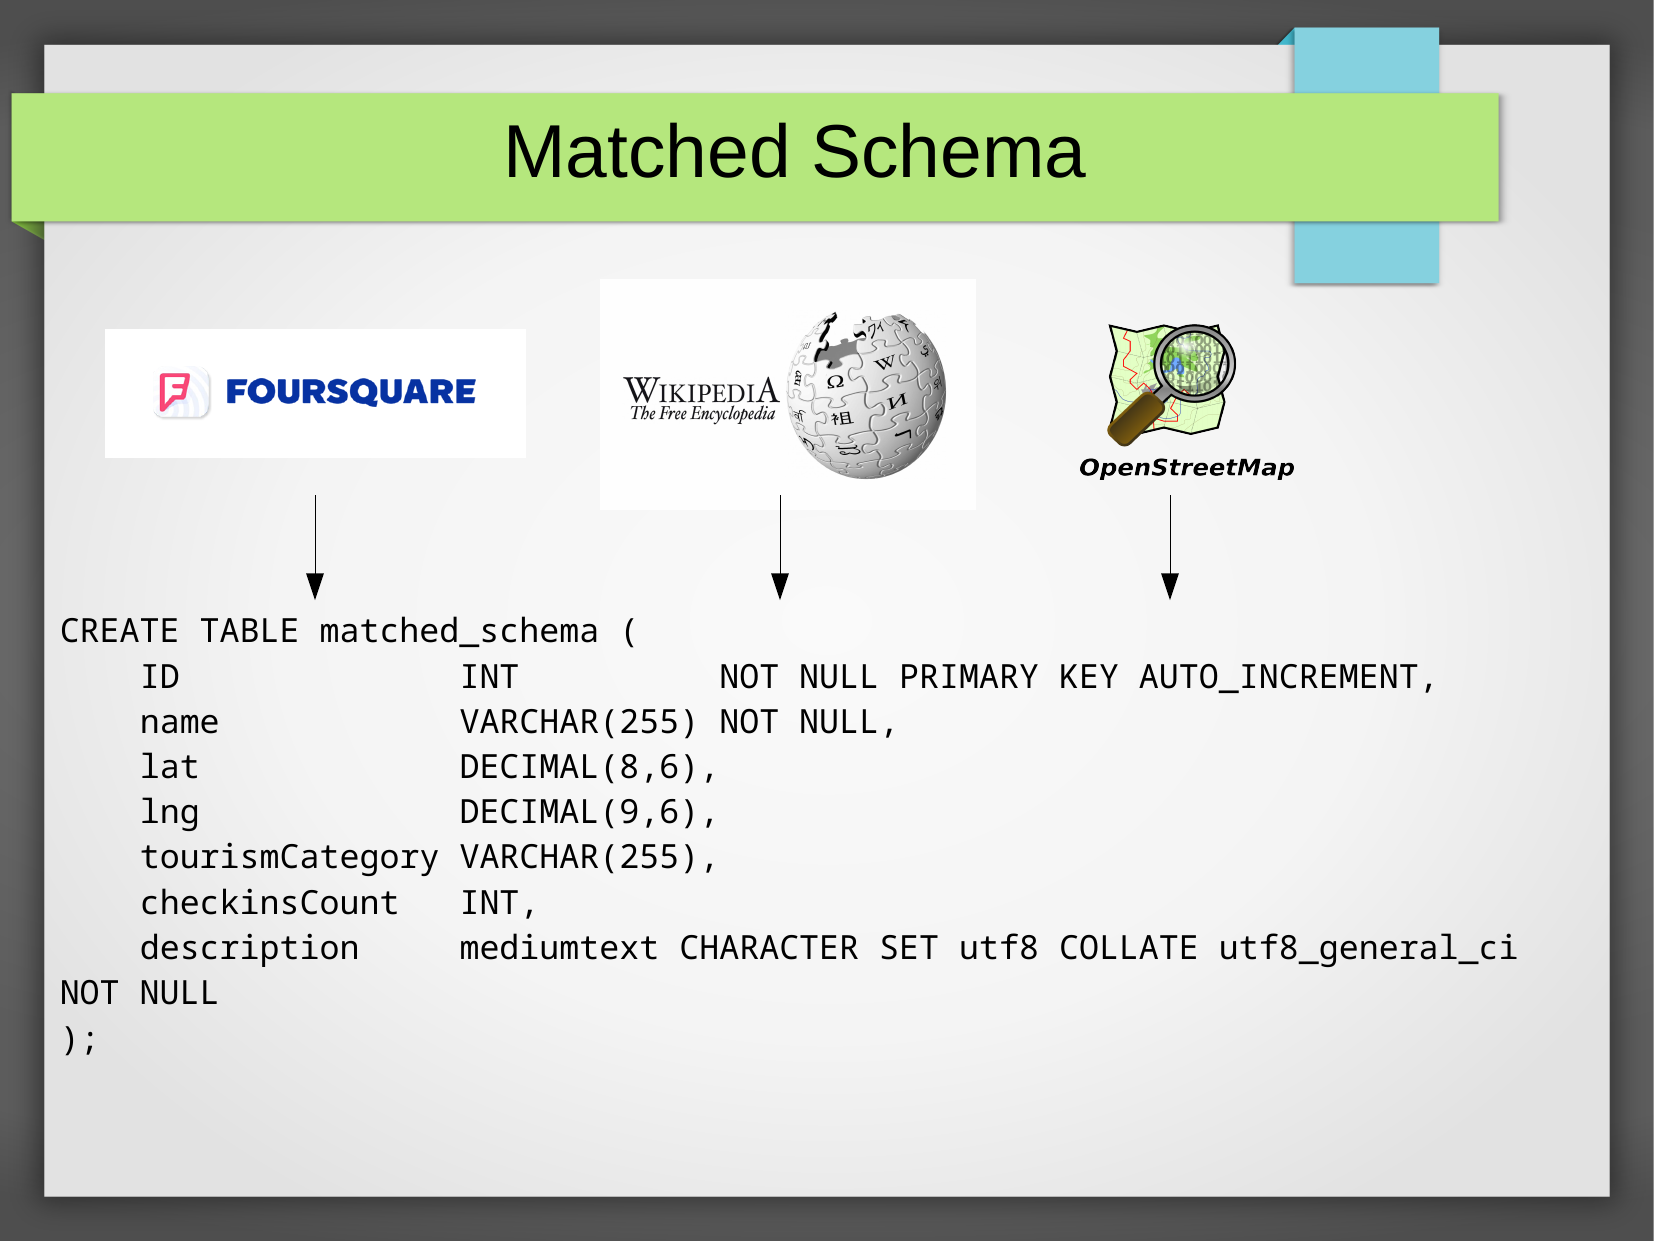

# Matched Schema
CREATE TABLE matched_schema (
 ID INT NOT NULL PRIMARY KEY AUTO_INCREMENT,
 name VARCHAR(255) NOT NULL,
 lat DECIMAL(8,6),
 lng DECIMAL(9,6),
 tourismCategory VARCHAR(255),
 checkinsCount INT,
 description mediumtext CHARACTER SET utf8 COLLATE utf8_general_ci NOT NULL
);